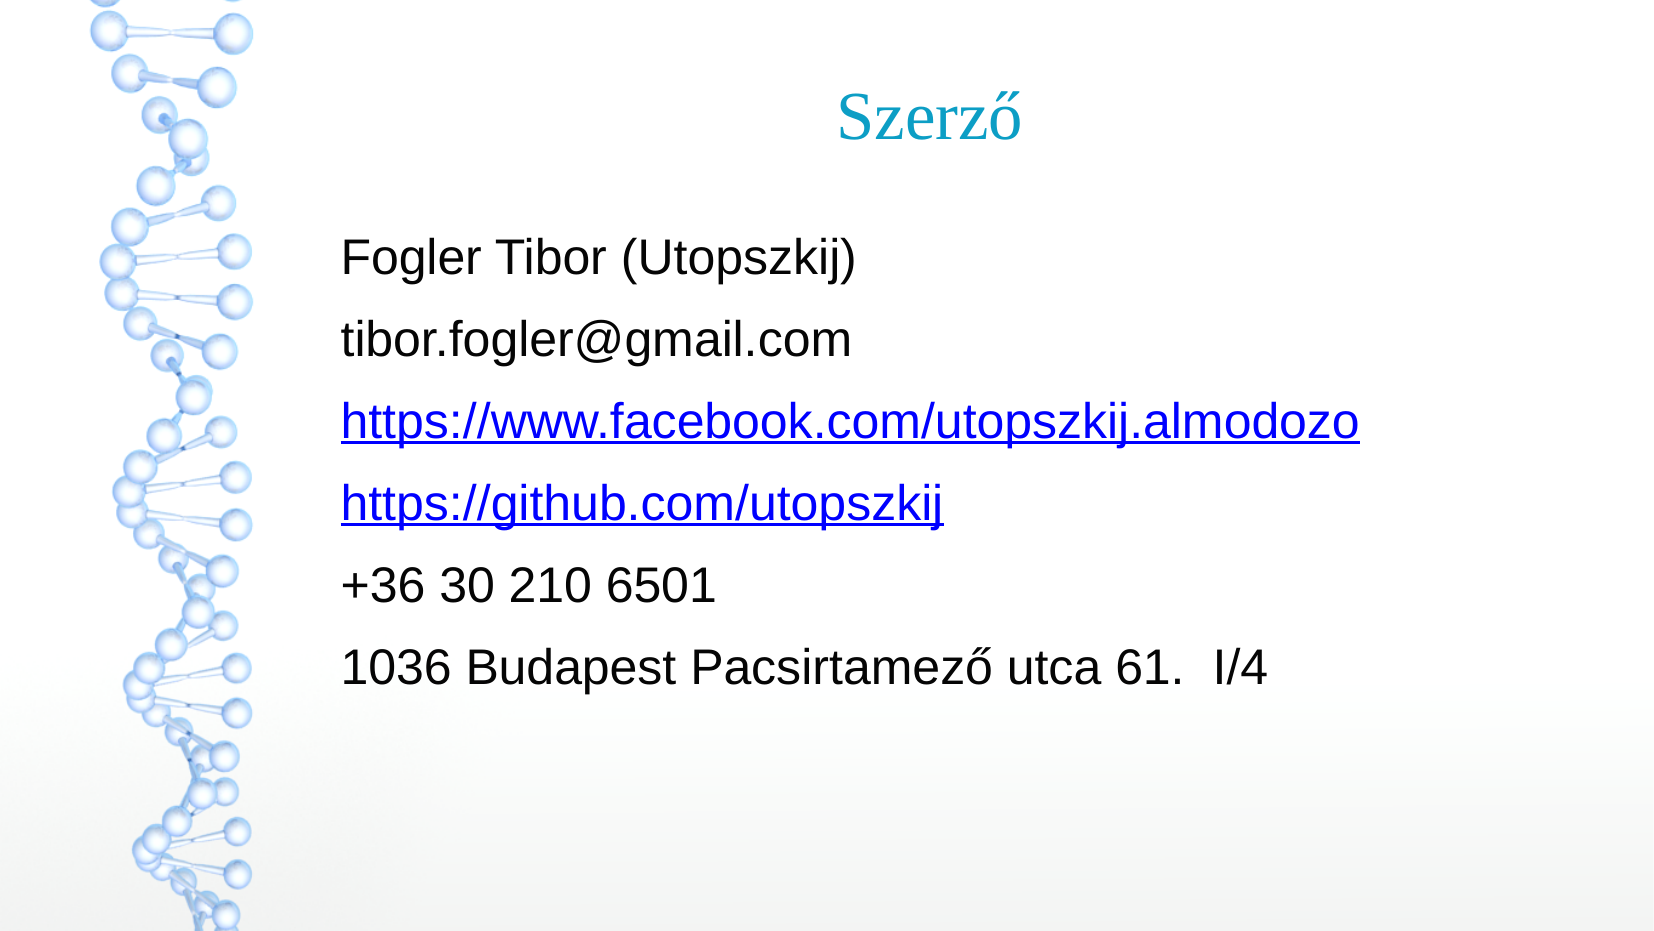

Szerző
Fogler Tibor (Utopszkij)
tibor.fogler@gmail.com
https://www.facebook.com/utopszkij.almodozo
https://github.com/utopszkij
+36 30 210 6501
1036 Budapest Pacsirtamező utca 61. I/4